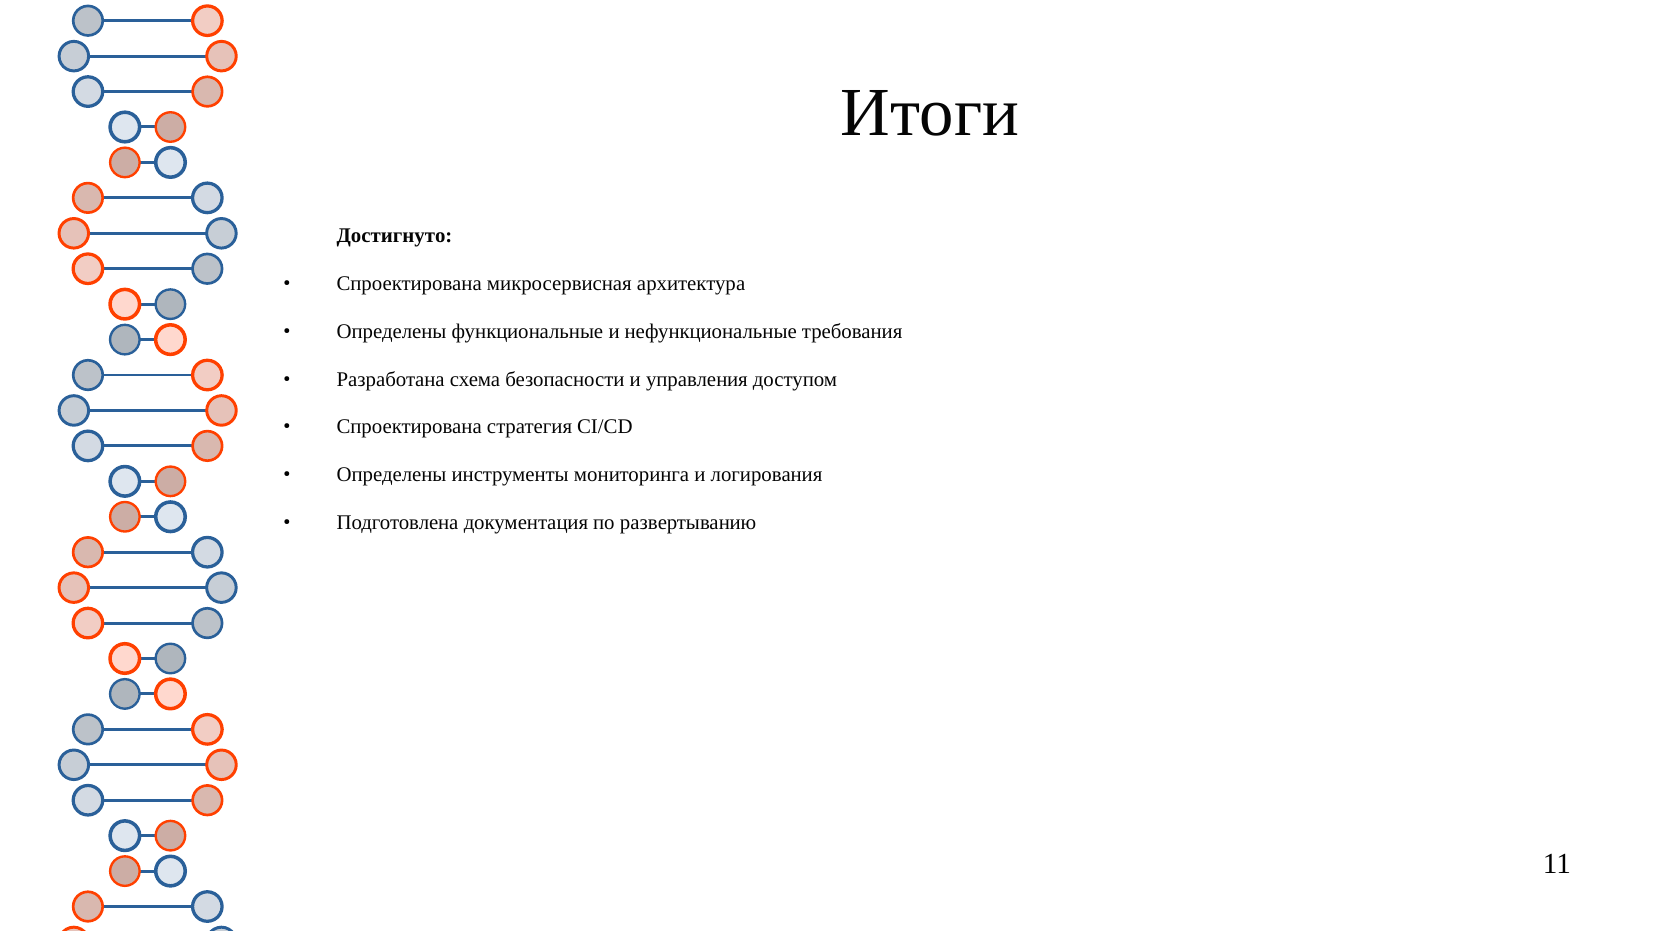

# Итоги
Достигнуто:
Спроектирована микросервисная архитектура
Определены функциональные и нефункциональные требования
Разработана схема безопасности и управления доступом
Спроектирована стратегия CI/CD
Определены инструменты мониторинга и логирования
Подготовлена документация по развертыванию
11